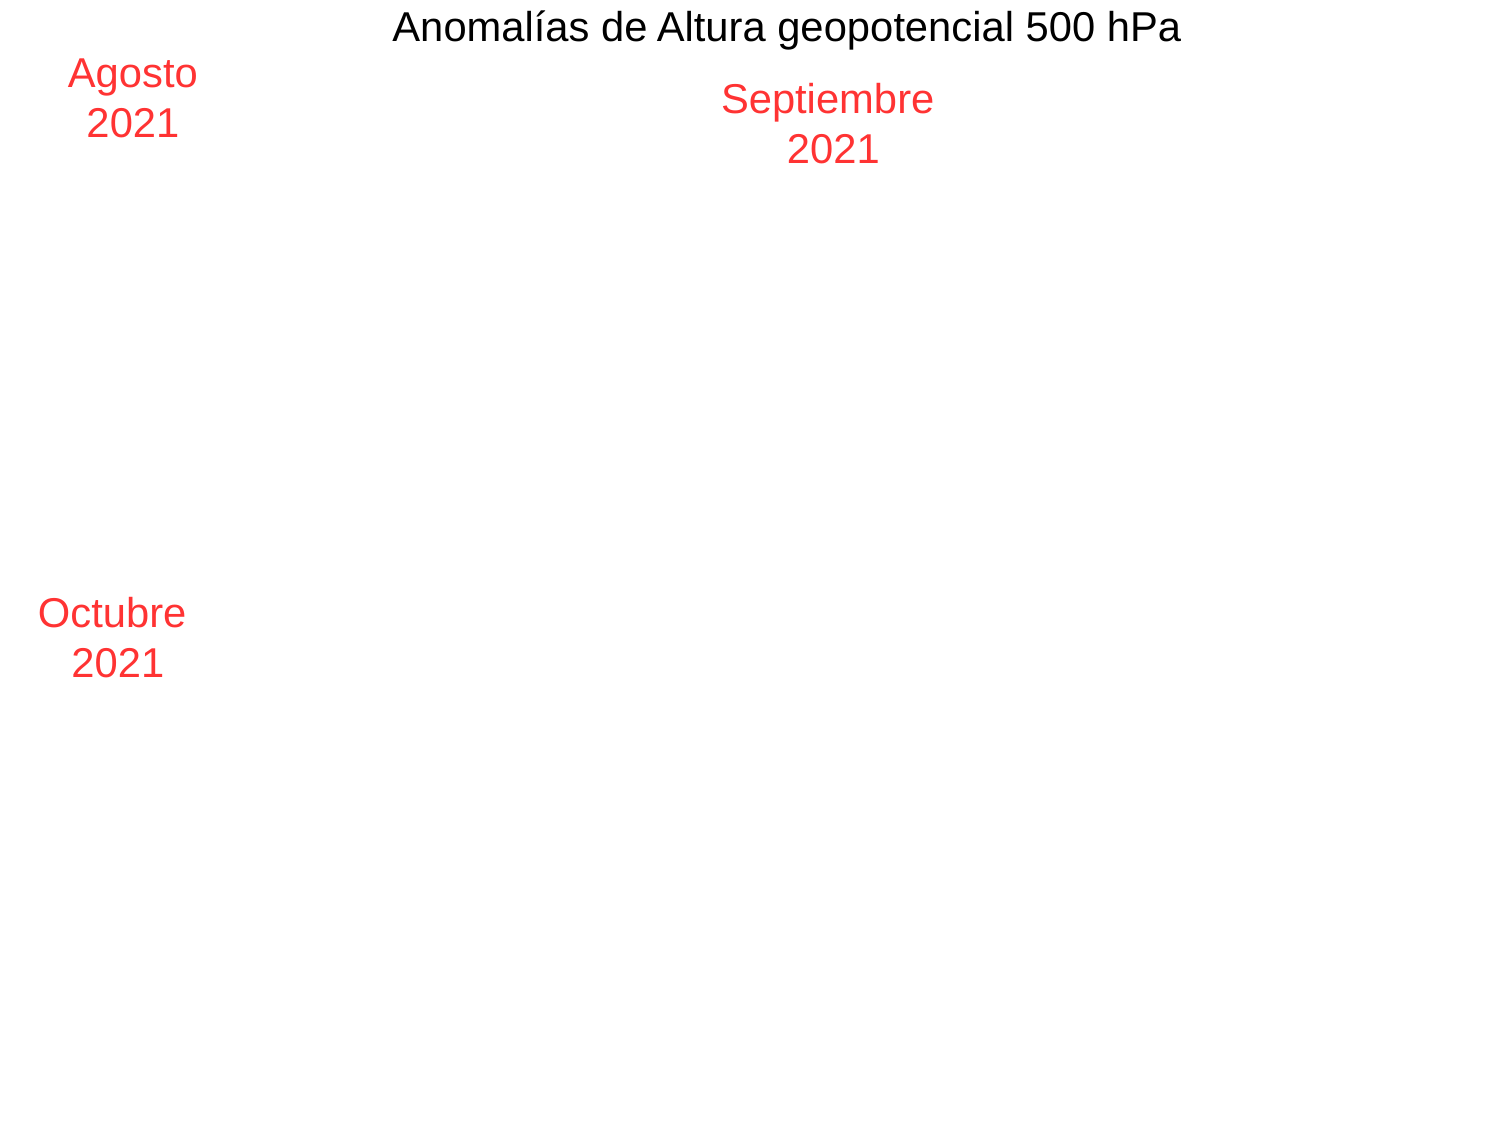

Anomalías de Altura geopotencial 500 hPa
Agosto
2021
Septiembre
 2021
Octubre
 2021